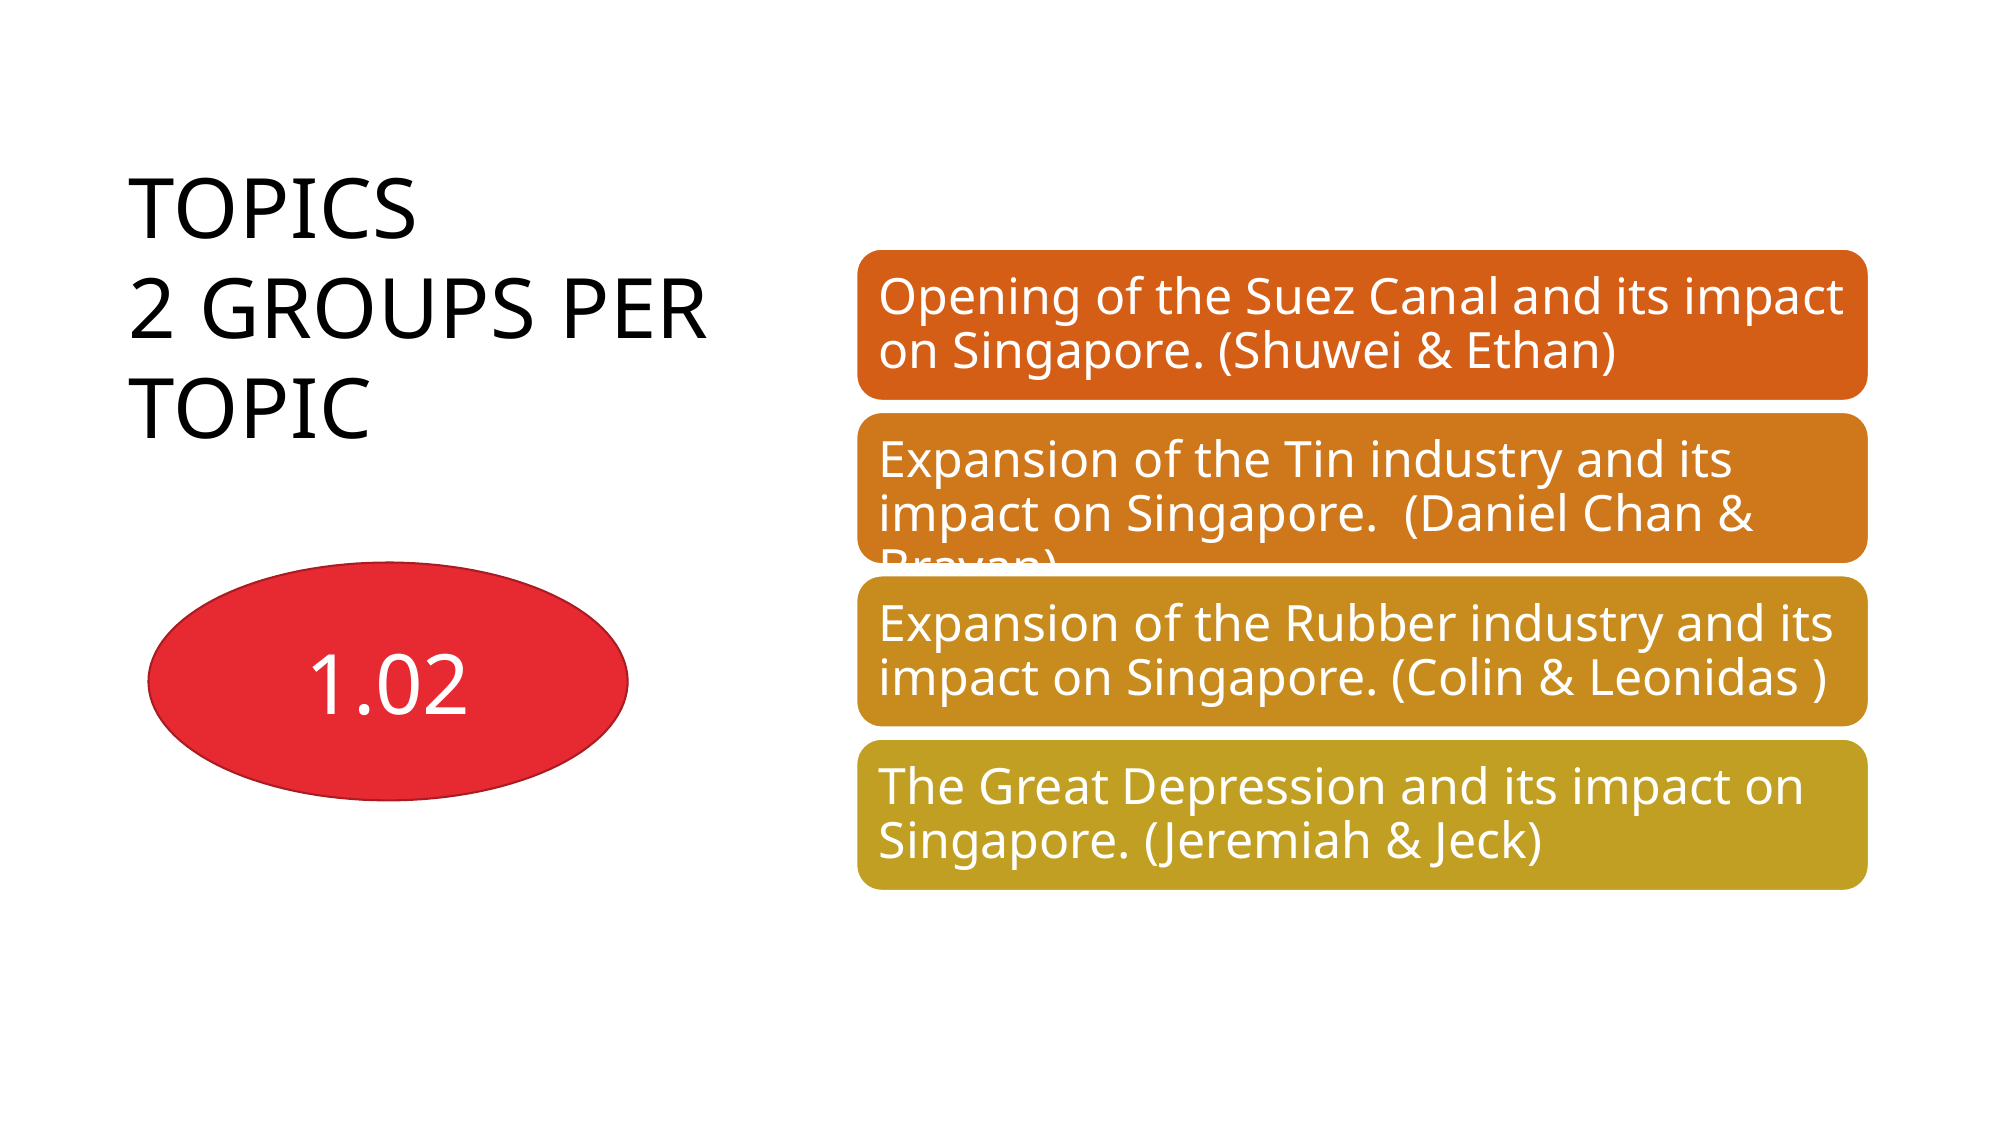

# Topics 2 groups per topic
Opening of the Suez Canal and its impact on Singapore. (Shuwei & Ethan)
Expansion of the Tin industry and its impact on Singapore. (Daniel Chan & Brayan)
Expansion of the Rubber industry and its impact on Singapore. (Colin & Leonidas )
The Great Depression and its impact on Singapore. (Jeremiah & Jeck)
1.02